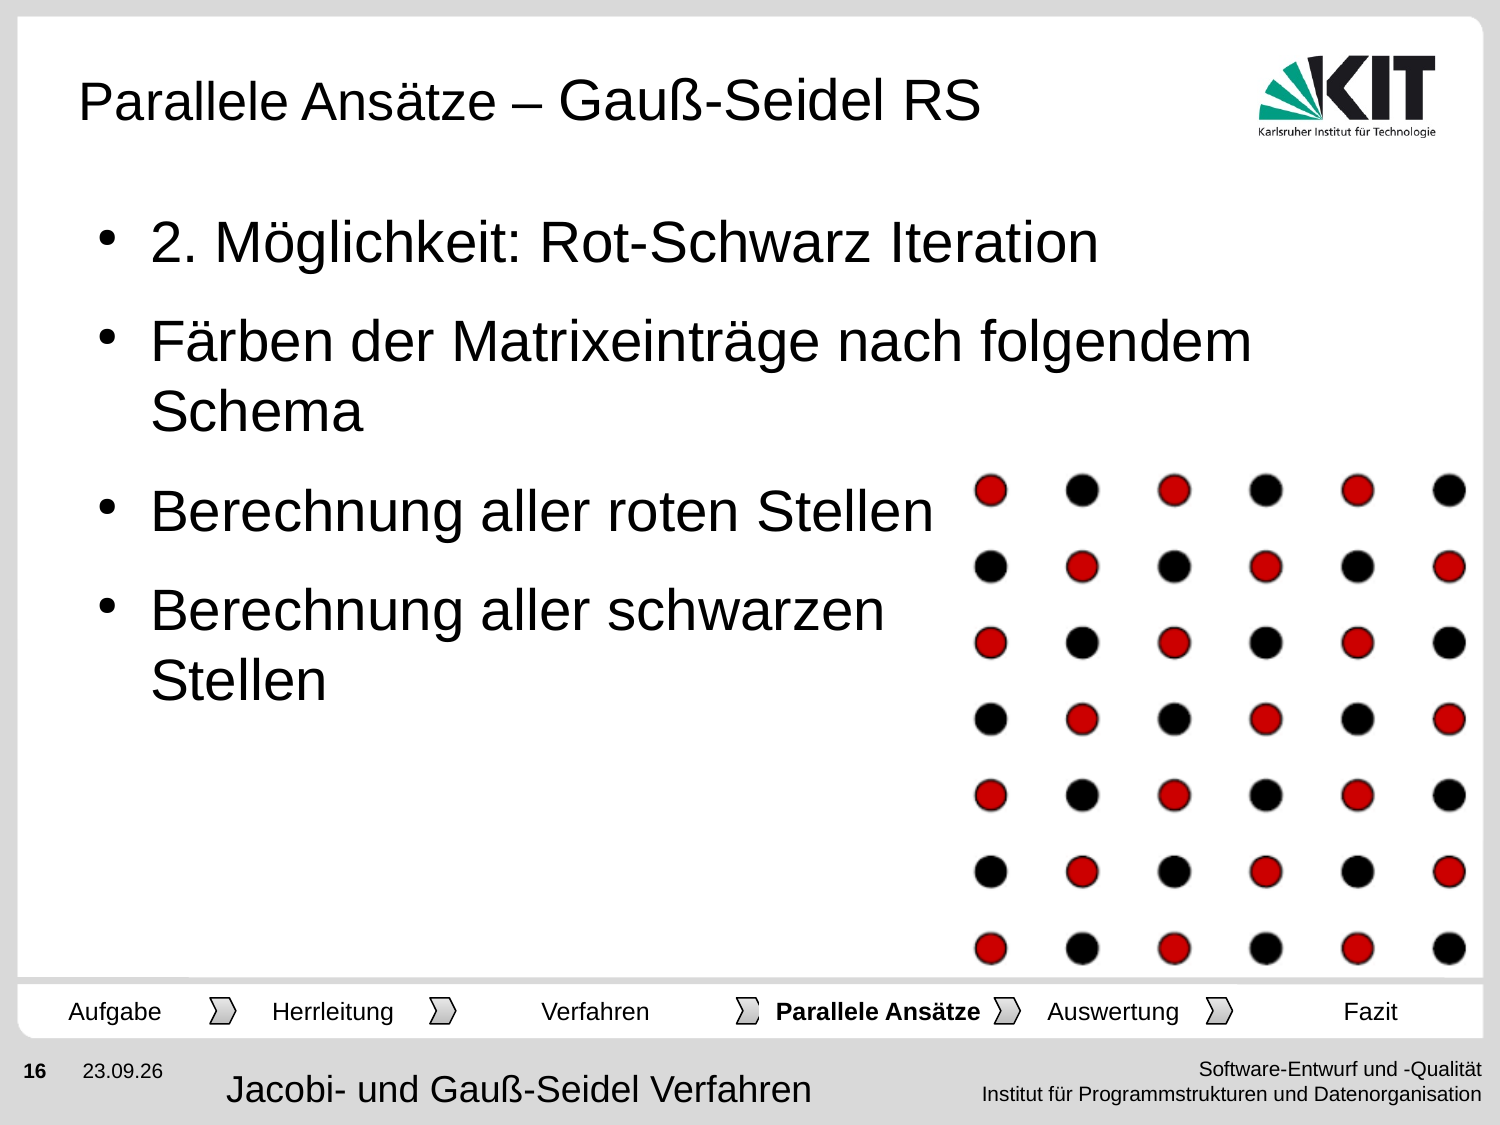

# Parallele Ansätze – Gauß-Seidel RS
2. Möglichkeit: Rot-Schwarz Iteration
Färben der Matrixeinträge nach folgendem Schema
Berechnung aller roten Stellen
Berechnung aller schwarzen
Stellen
Aufgabe
Herrleitung
Verfahren
Parallele Ansätze
Auswertung
Fazit
Jacobi- und Gauß-Seidel Verfahren